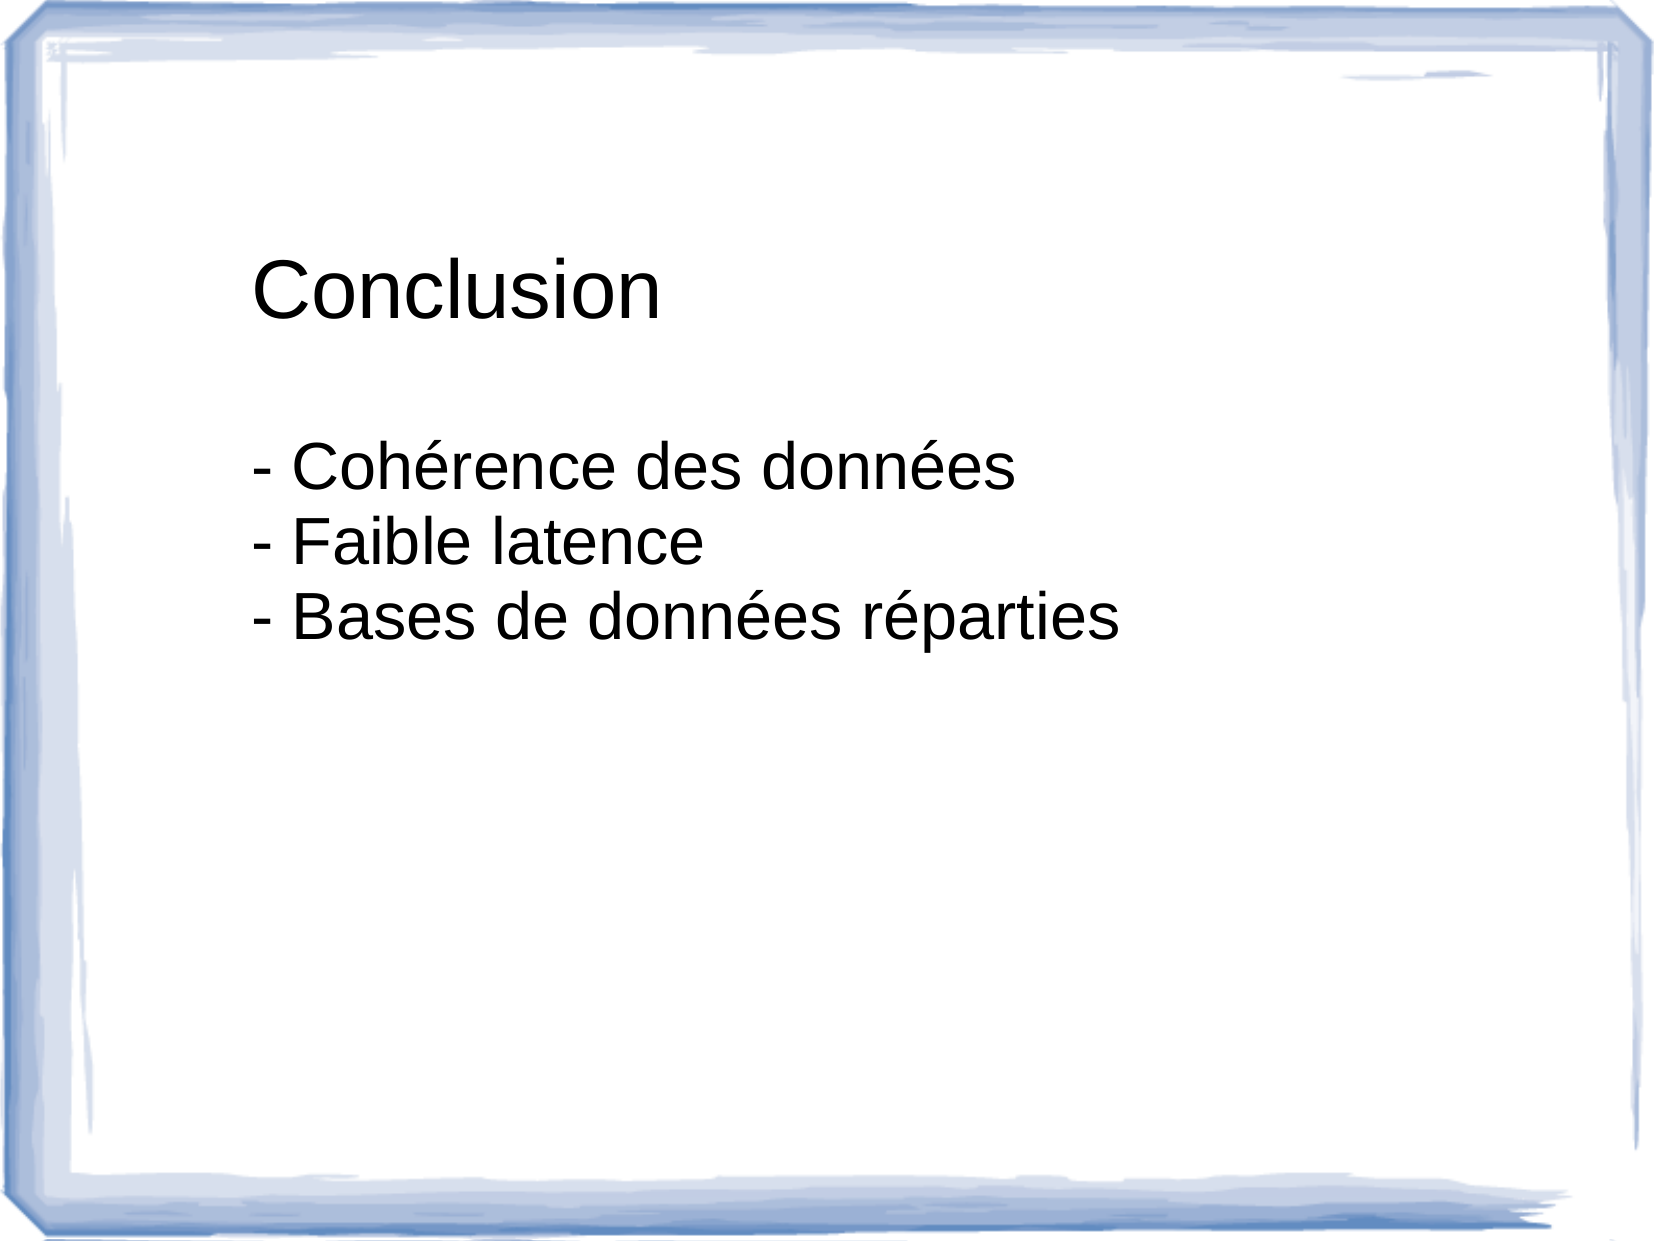

Conclusion
- Cohérence des données
- Faible latence
- Bases de données réparties